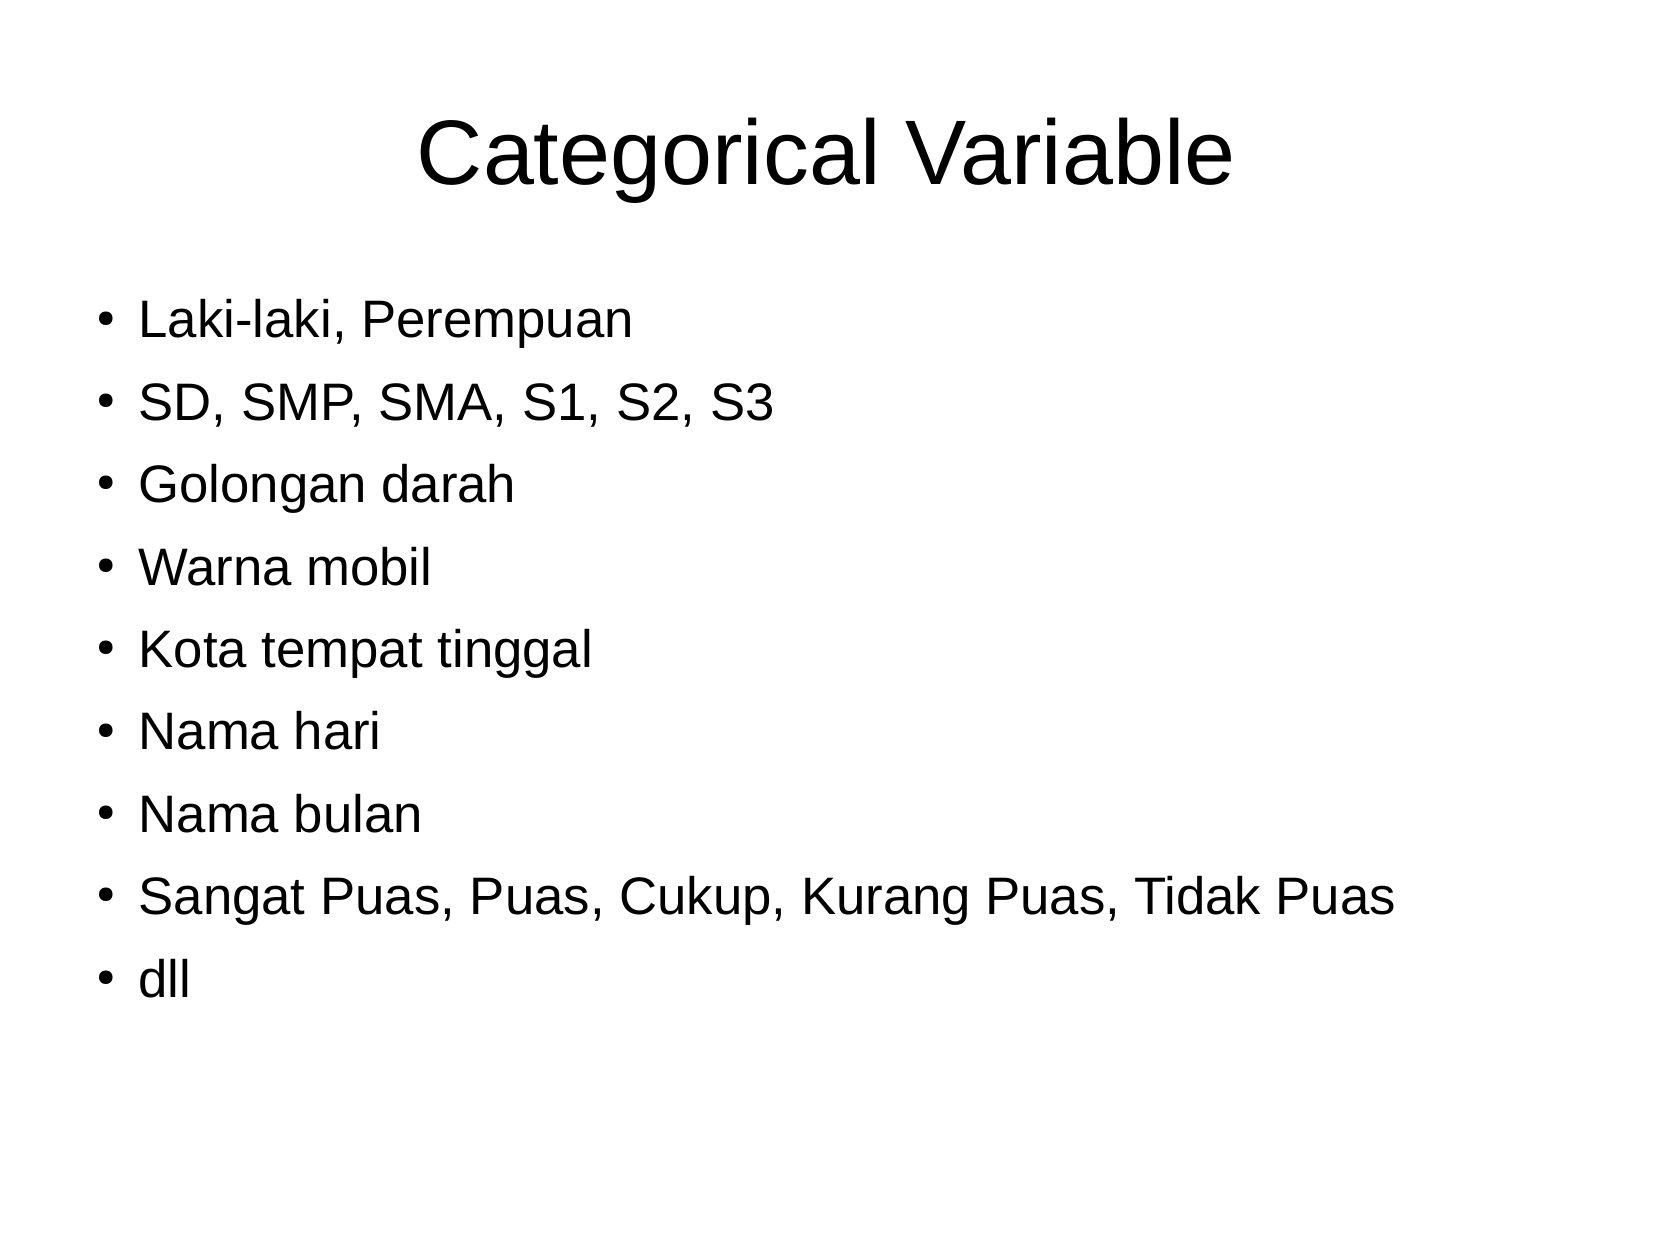

# Categorical Variable
Laki-laki, Perempuan
SD, SMP, SMA, S1, S2, S3
Golongan darah
Warna mobil
Kota tempat tinggal
Nama hari
Nama bulan
Sangat Puas, Puas, Cukup, Kurang Puas, Tidak Puas
dll